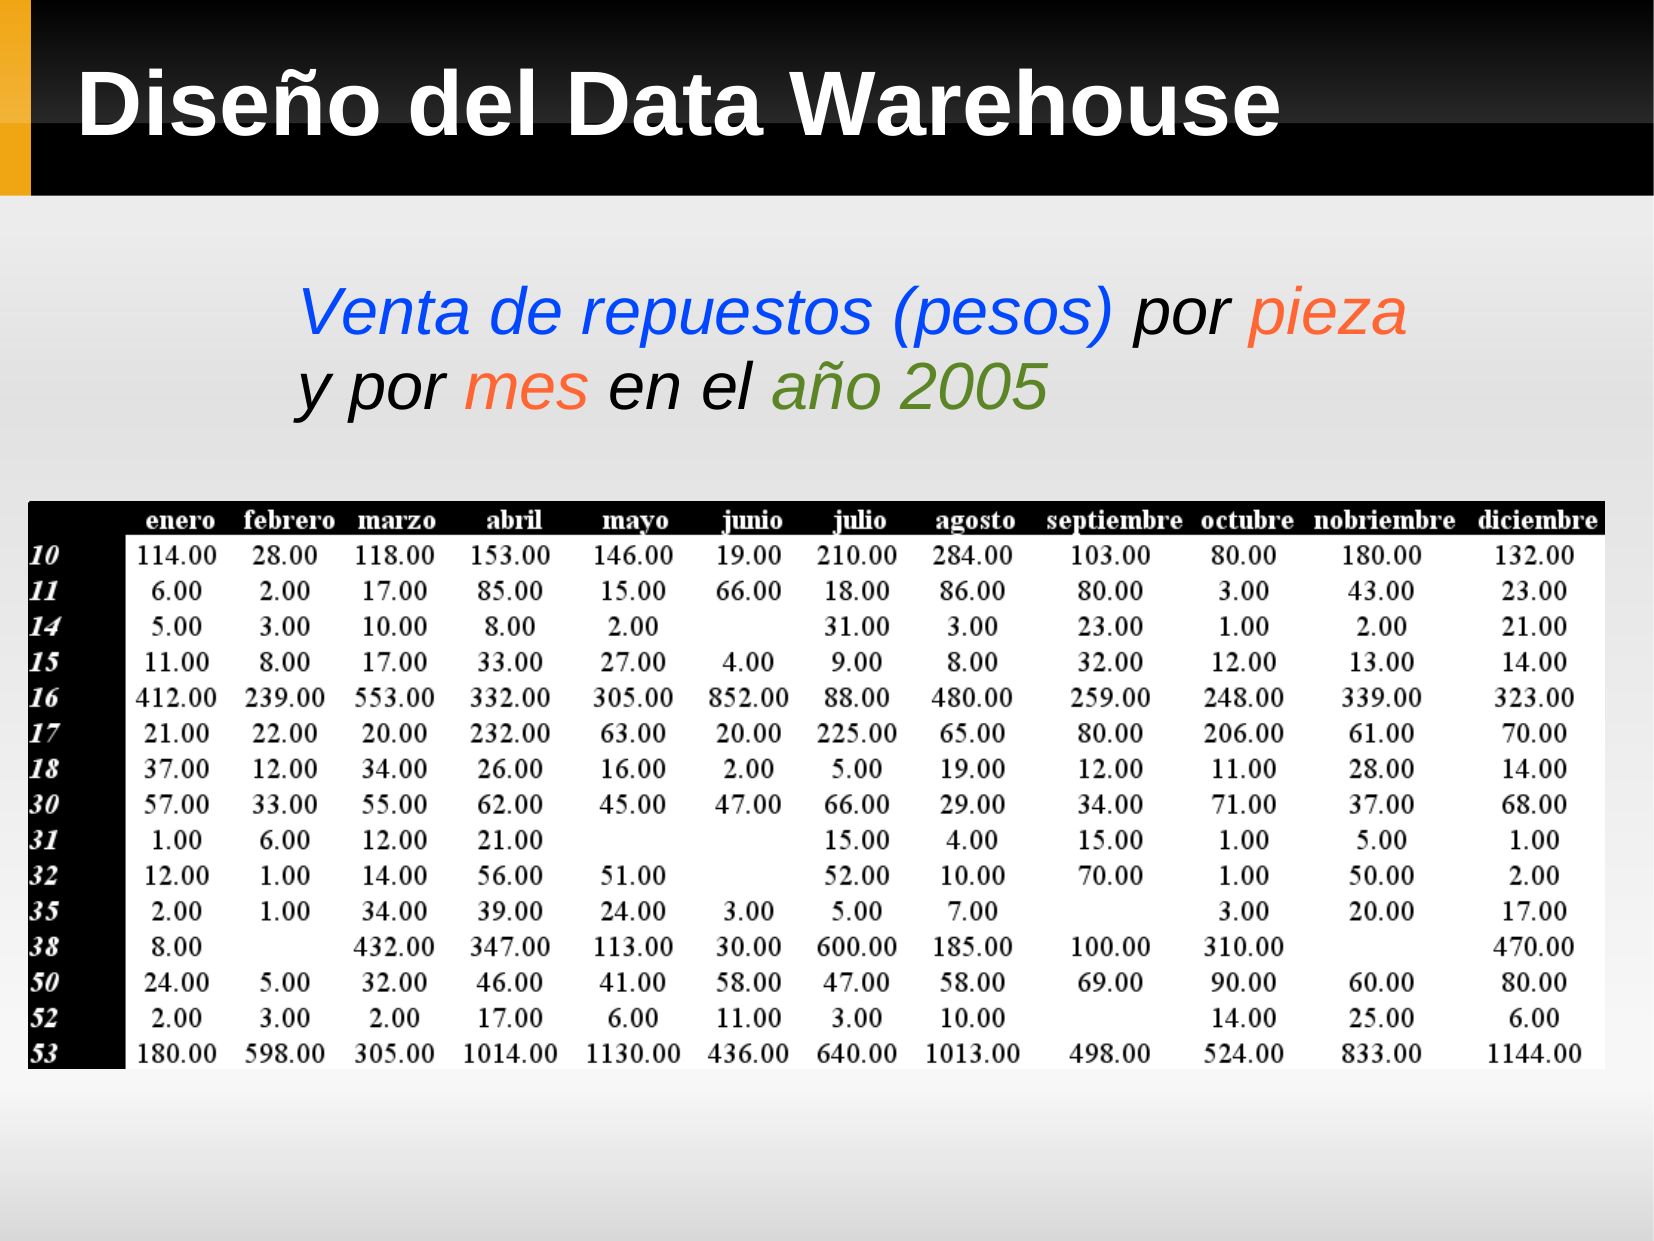

# Diseño del Data Warehouse
Venta de repuestos (pesos) por pieza
y por mes en el año 2005